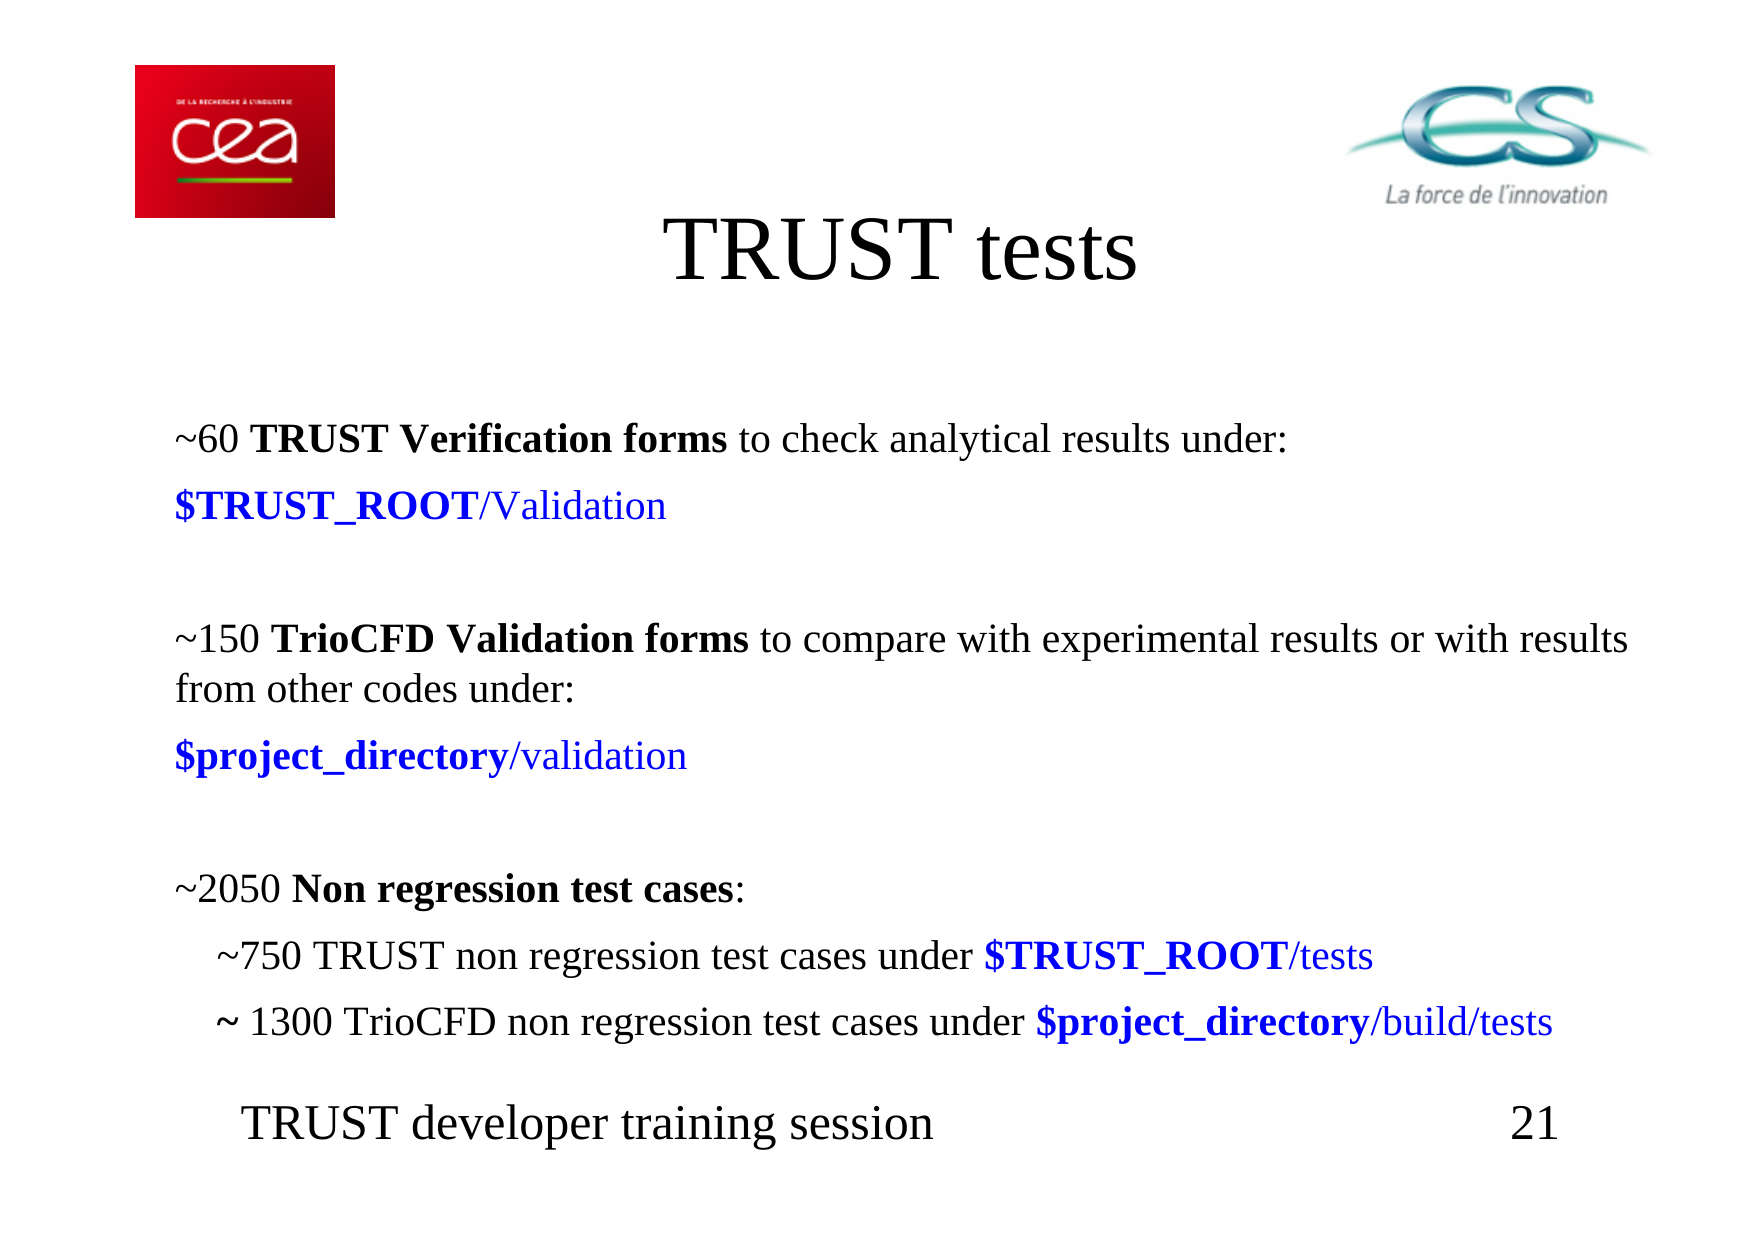

# TRUST tests
~60 TRUST Verification forms to check analytical results under:
$TRUST_ROOT/Validation
~150 TrioCFD Validation forms to compare with experimental results or with results from other codes under:
$project_directory/validation
~2050 Non regression test cases:
 ~750 TRUST non regression test cases under $TRUST_ROOT/tests
 ~ 1300 TrioCFD non regression test cases under $project_directory/build/tests
TRUST developer training session
21